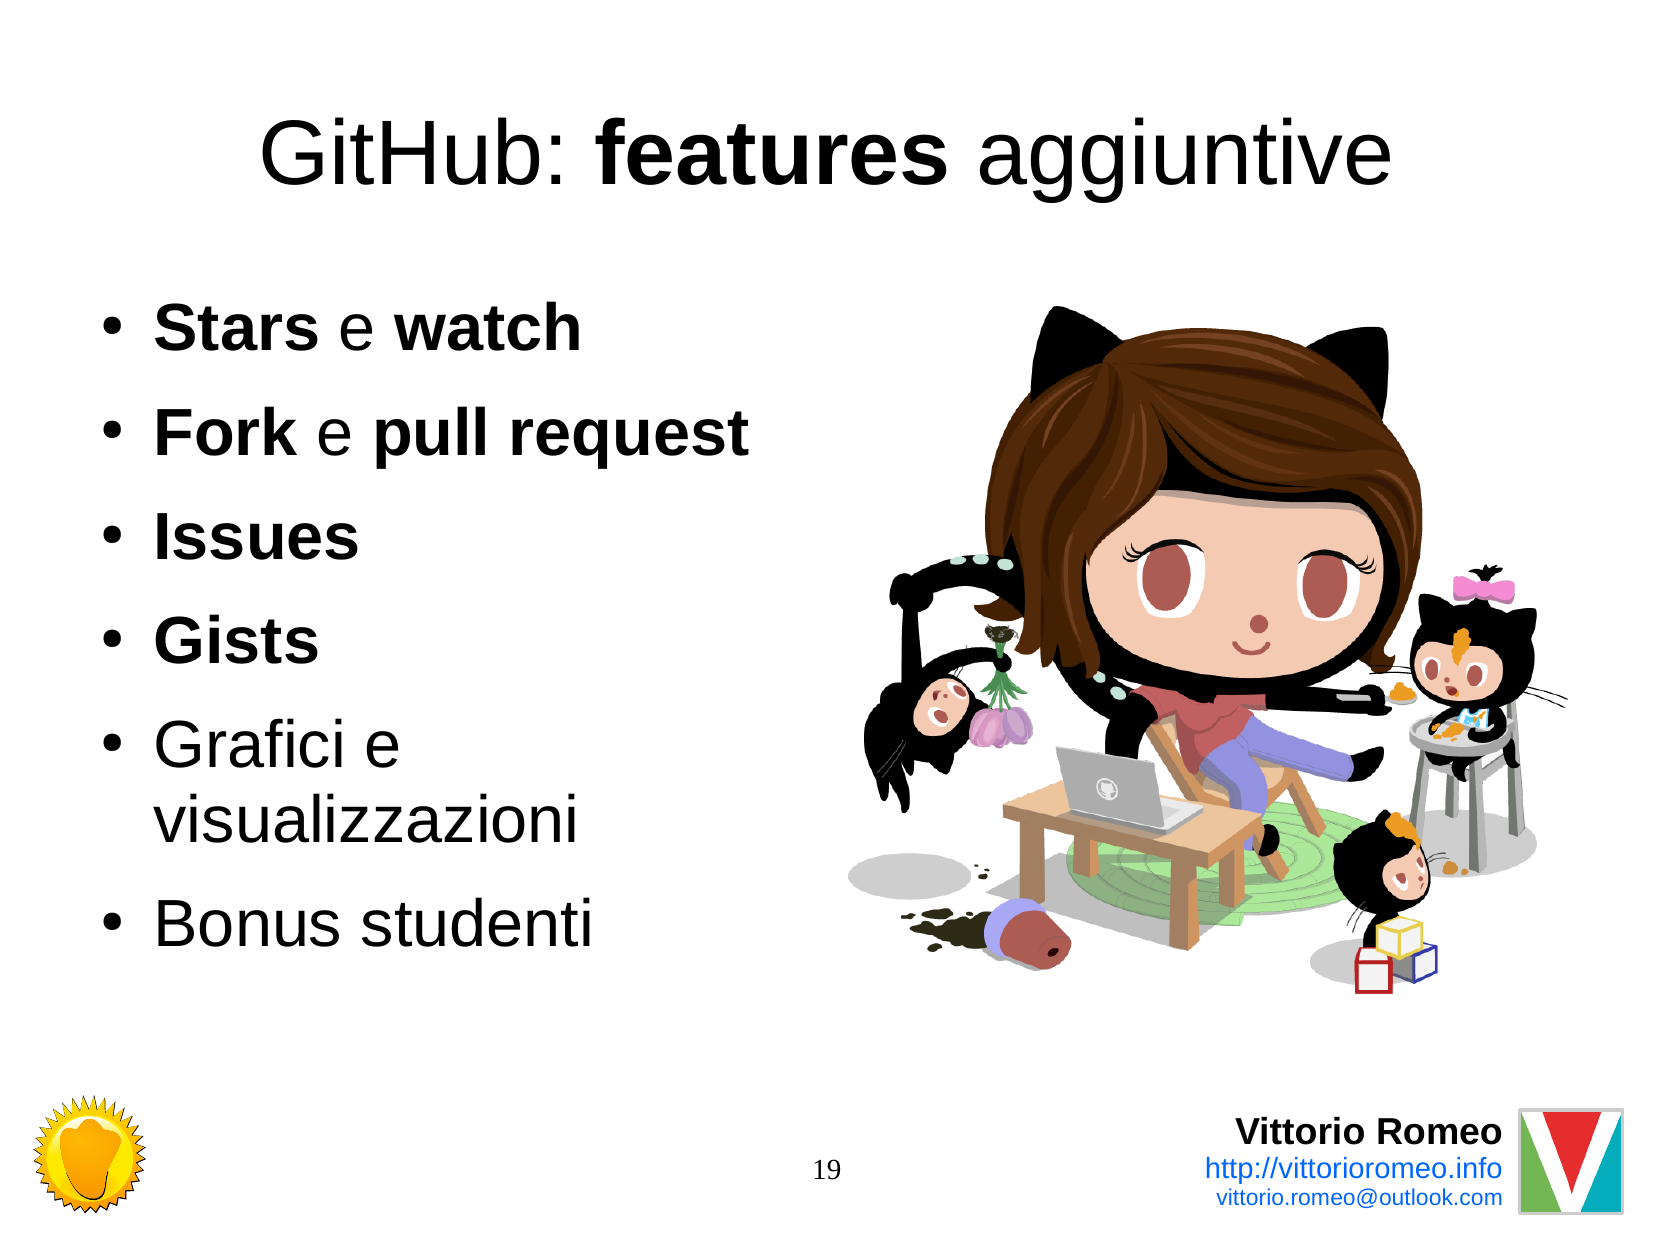

# GitHub: features aggiuntive
Stars e watch
Fork e pull request
Issues
Gists
Grafici e visualizzazioni
Bonus studenti